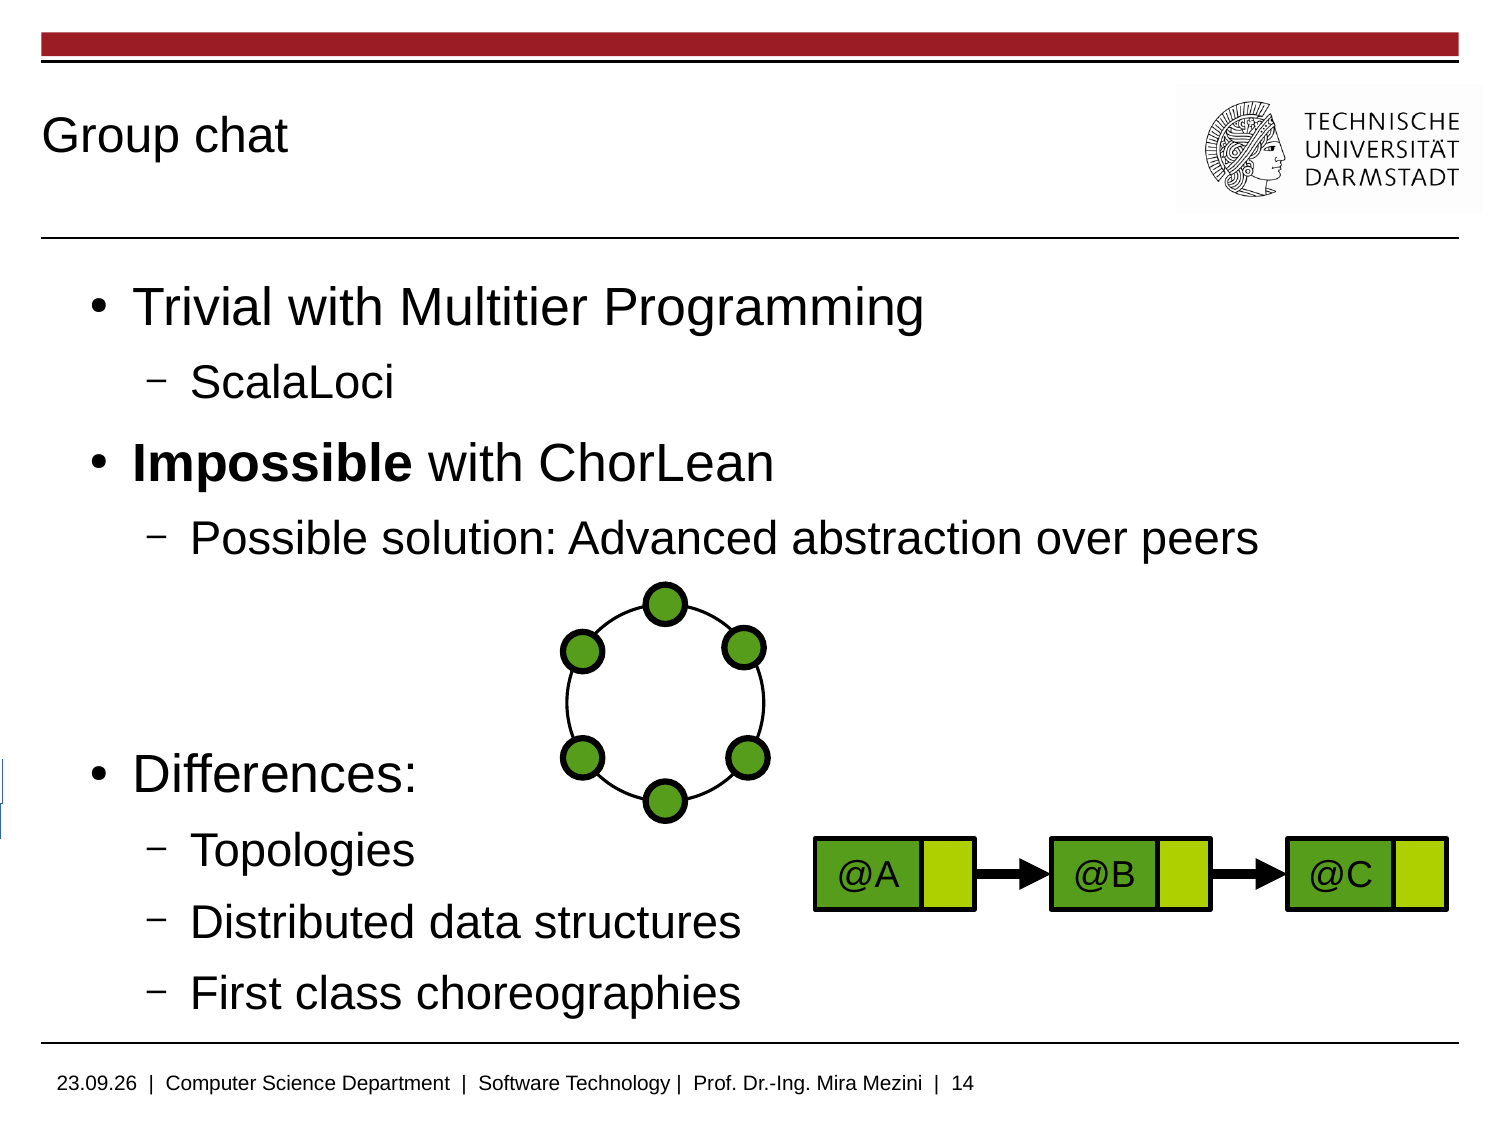

# Group chat
Trivial with Multitier Programming
ScalaLoci
Impossible with ChorLean
Possible solution: Advanced abstraction over peers
Differences:
Topologies
Distributed data structures
First class choreographies
@A
@B
@B
@C